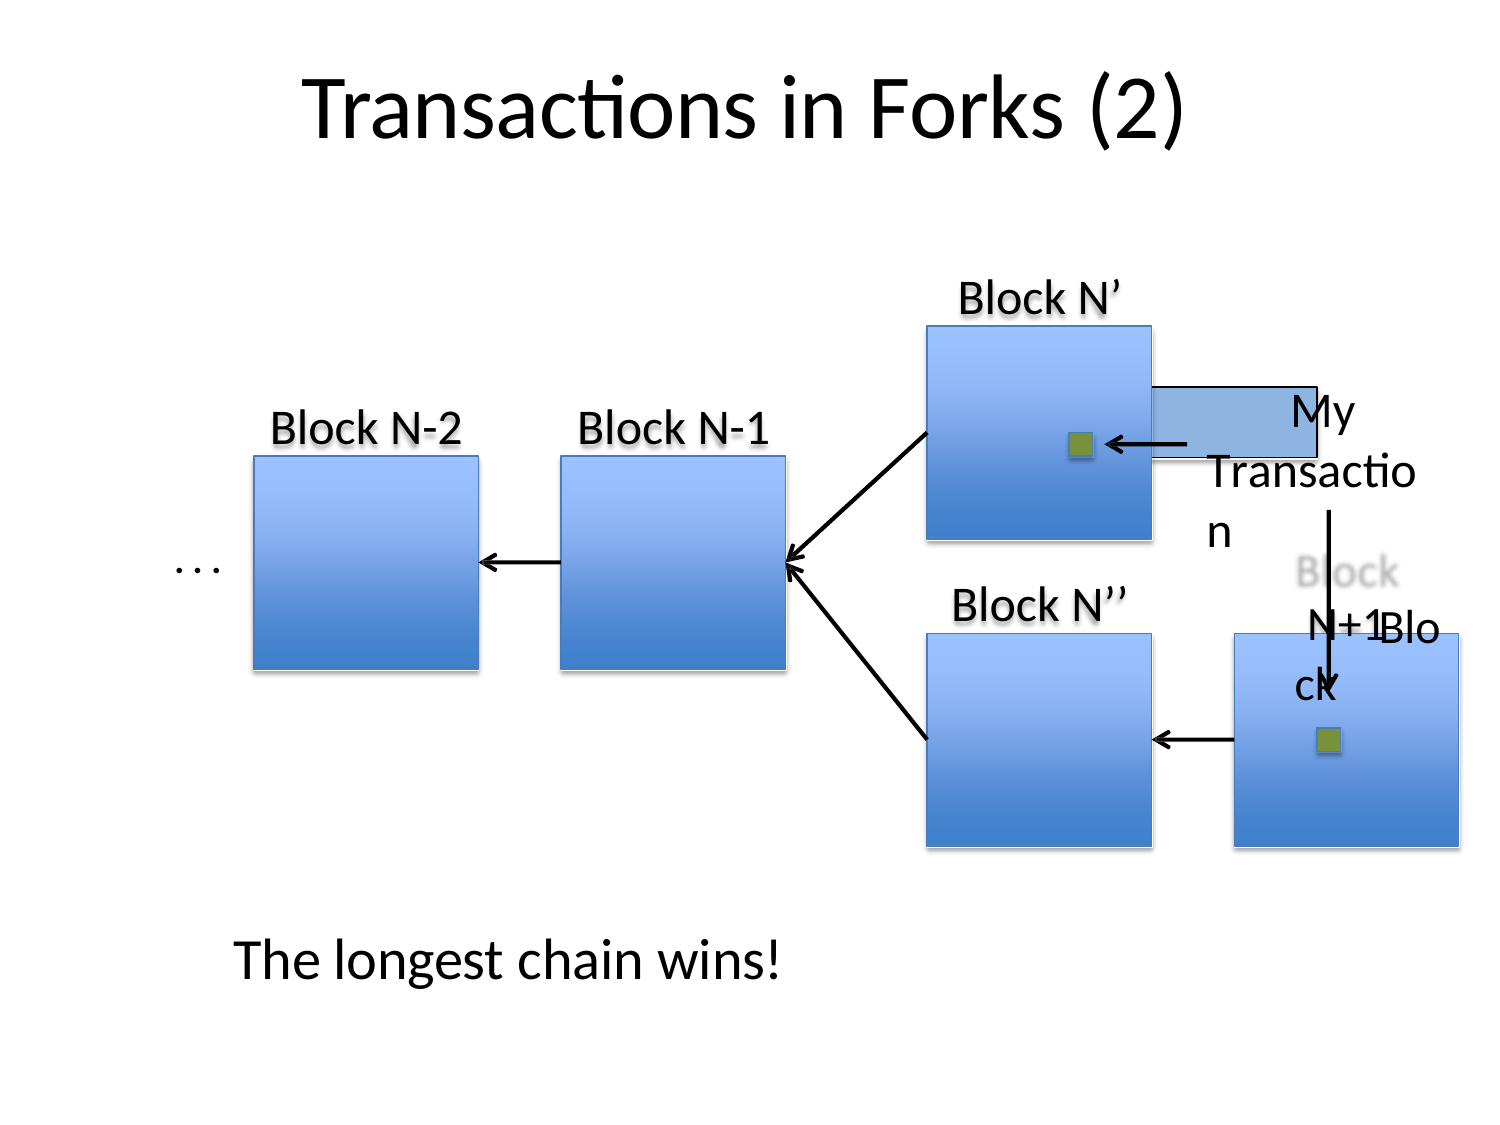

# Transactions in Forks (2)
Block N’
My Transaction
Block
Block N-2
. . .
Block N-1
Block N’’
N+1
The longest chain wins!